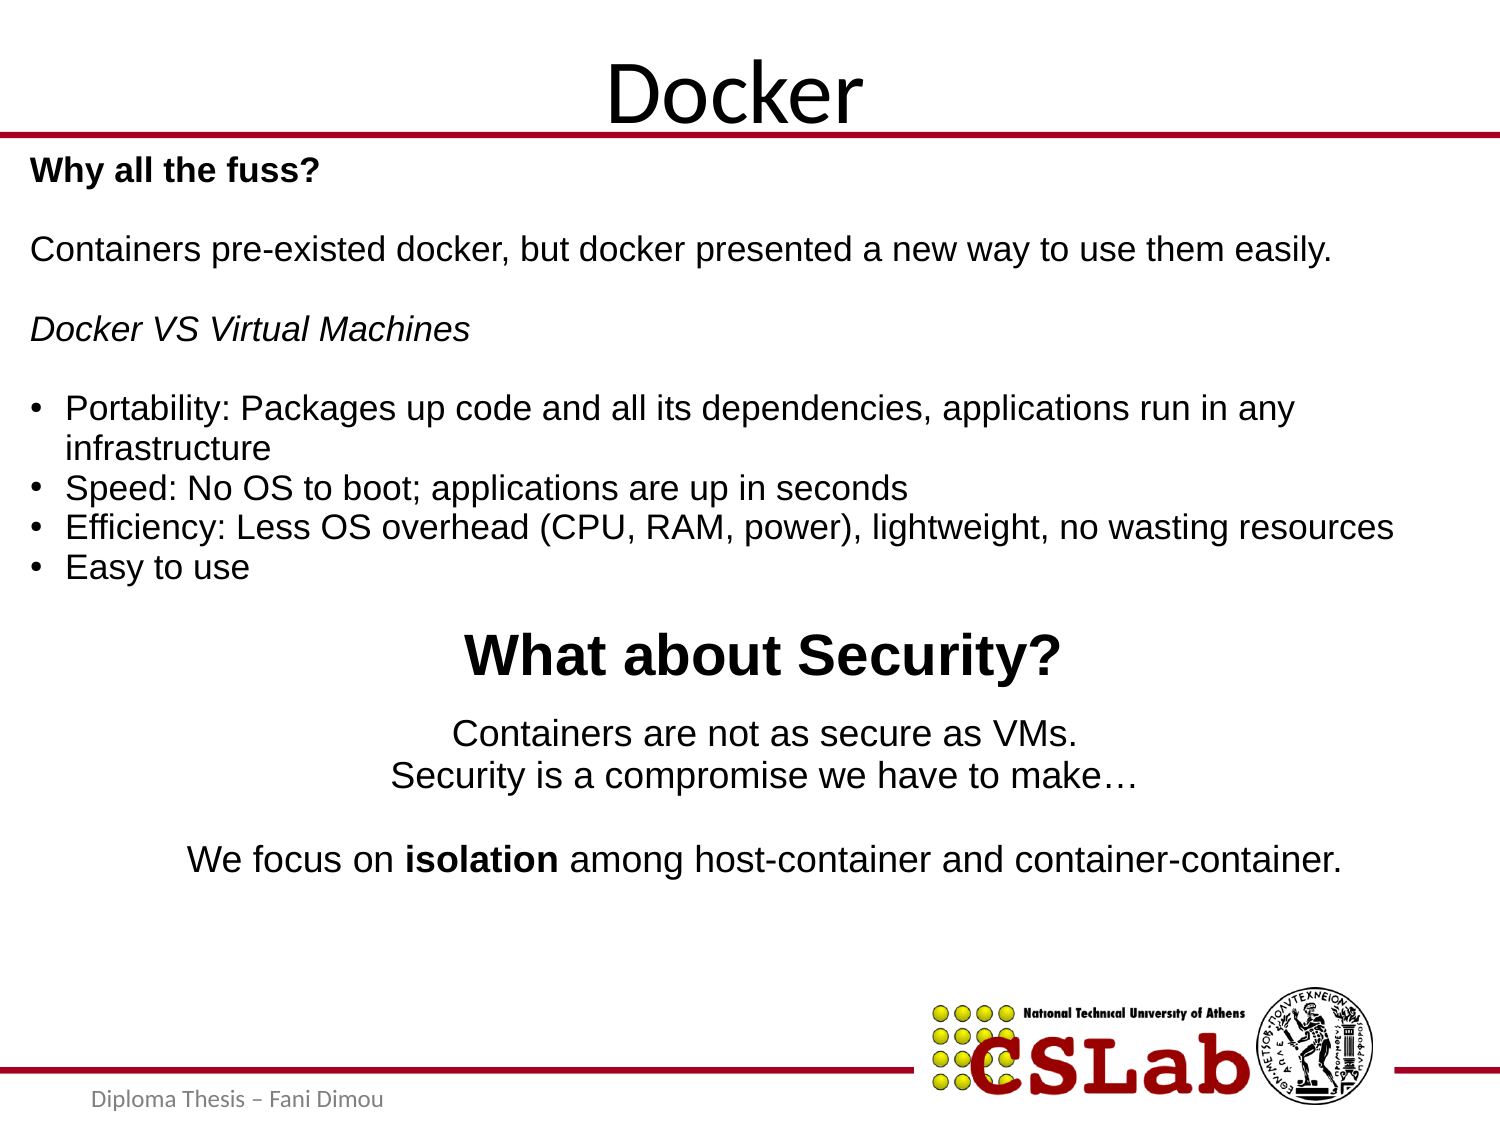

Docker
Why all the fuss?
Containers pre-existed docker, but docker presented a new way to use them easily.
Docker VS Virtual Machines
Portability: Packages up code and all its dependencies, applications run in any infrastructure
Speed: No OS to boot; applications are up in seconds
Efficiency: Less OS overhead (CPU, RAM, power), lightweight, no wasting resources
Easy to use
What about Security?
Containers are not as secure as VMs.
Security is a compromise we have to make…
We focus on isolation among host-container and container-container.